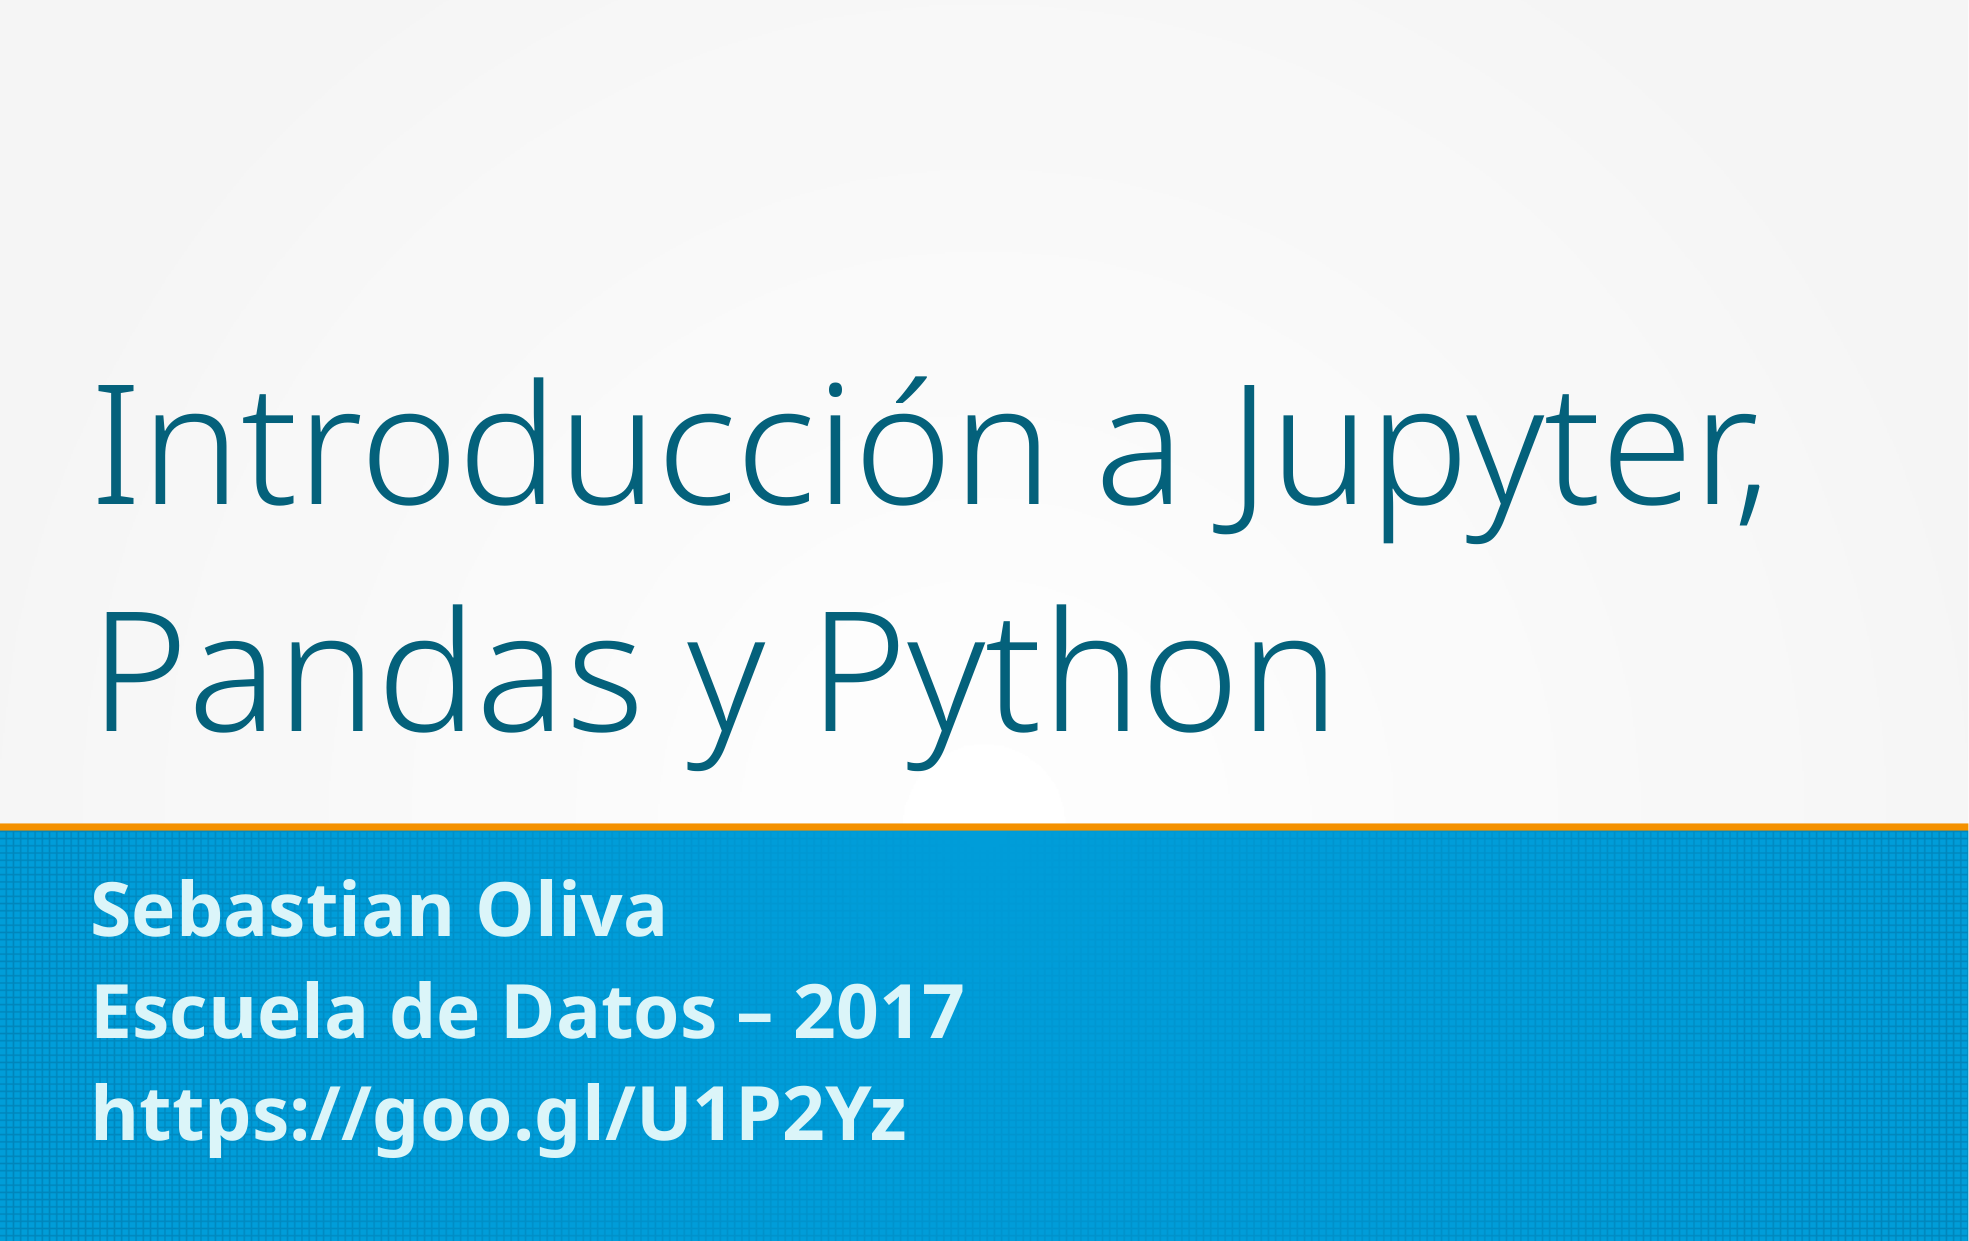

# Introducción a Jupyter, Pandas y Python
Sebastian Oliva
Escuela de Datos – 2017
https://goo.gl/U1P2Yz